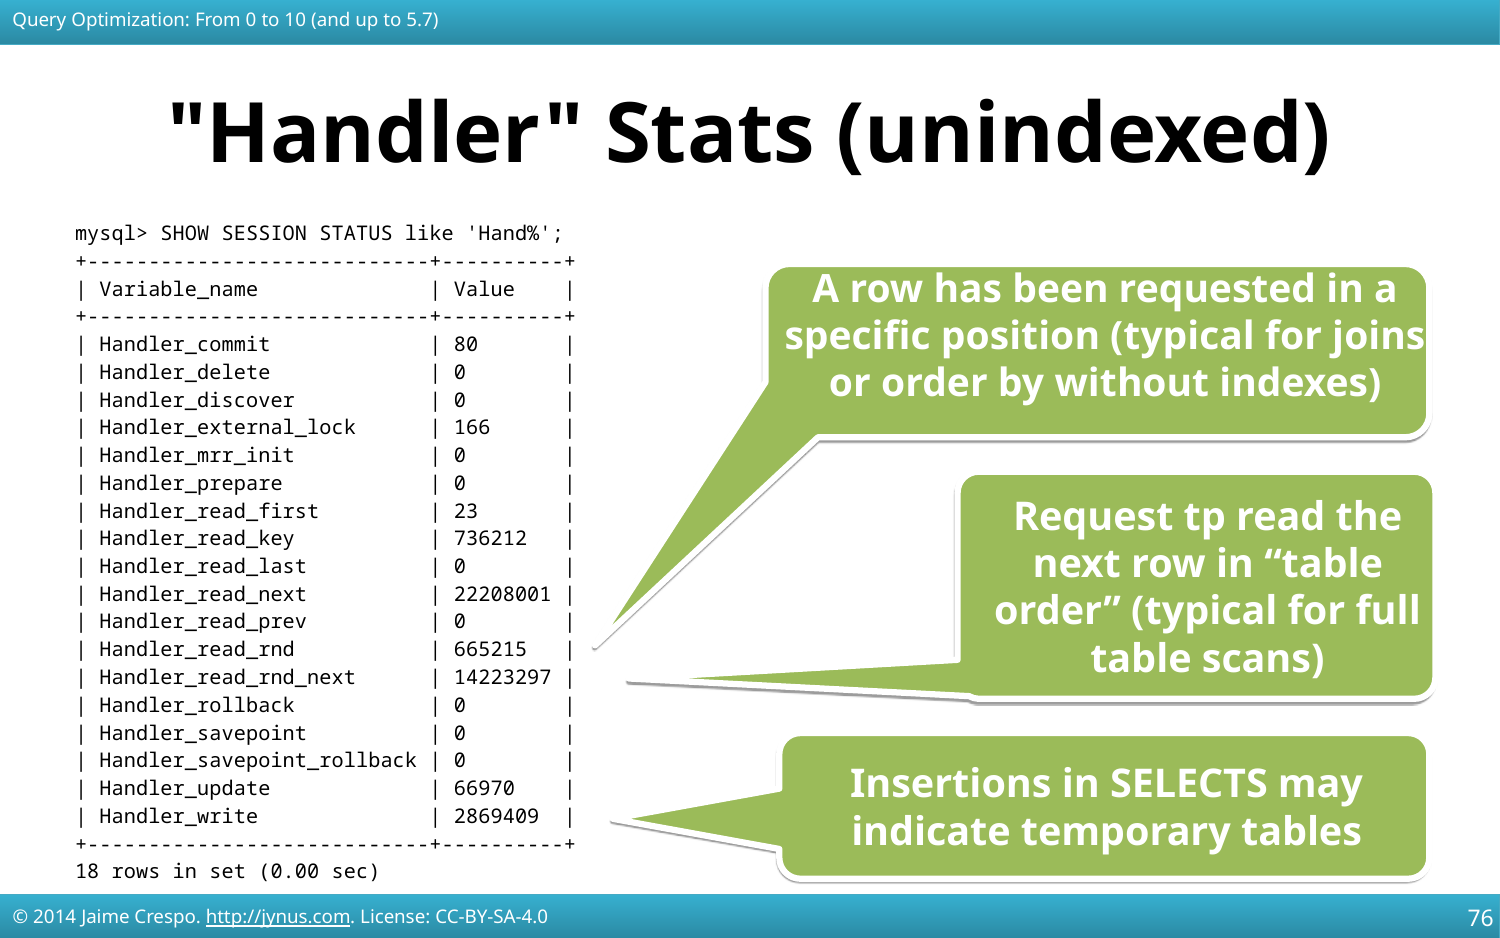

# "Handler" Stats (unindexed)
mysql> SHOW SESSION STATUS like 'Hand%';
+----------------------------+----------+
| Variable_name | Value |
+----------------------------+----------+
| Handler_commit | 80 |
| Handler_delete | 0 |
| Handler_discover | 0 |
| Handler_external_lock | 166 |
| Handler_mrr_init | 0 |
| Handler_prepare | 0 |
| Handler_read_first | 23 |
| Handler_read_key | 736212 |
| Handler_read_last | 0 |
| Handler_read_next | 22208001 |
| Handler_read_prev | 0 |
| Handler_read_rnd | 665215 |
| Handler_read_rnd_next | 14223297 |
| Handler_rollback | 0 |
| Handler_savepoint | 0 |
| Handler_savepoint_rollback | 0 |
| Handler_update | 66970 |
| Handler_write | 2869409 |
+----------------------------+----------+
18 rows in set (0.00 sec)
A row has been requested in a specific position (typical for joins or order by without indexes)
Request tp read the next row in “table order” (typical for full table scans)
Insertions in SELECTS may indicate temporary tables